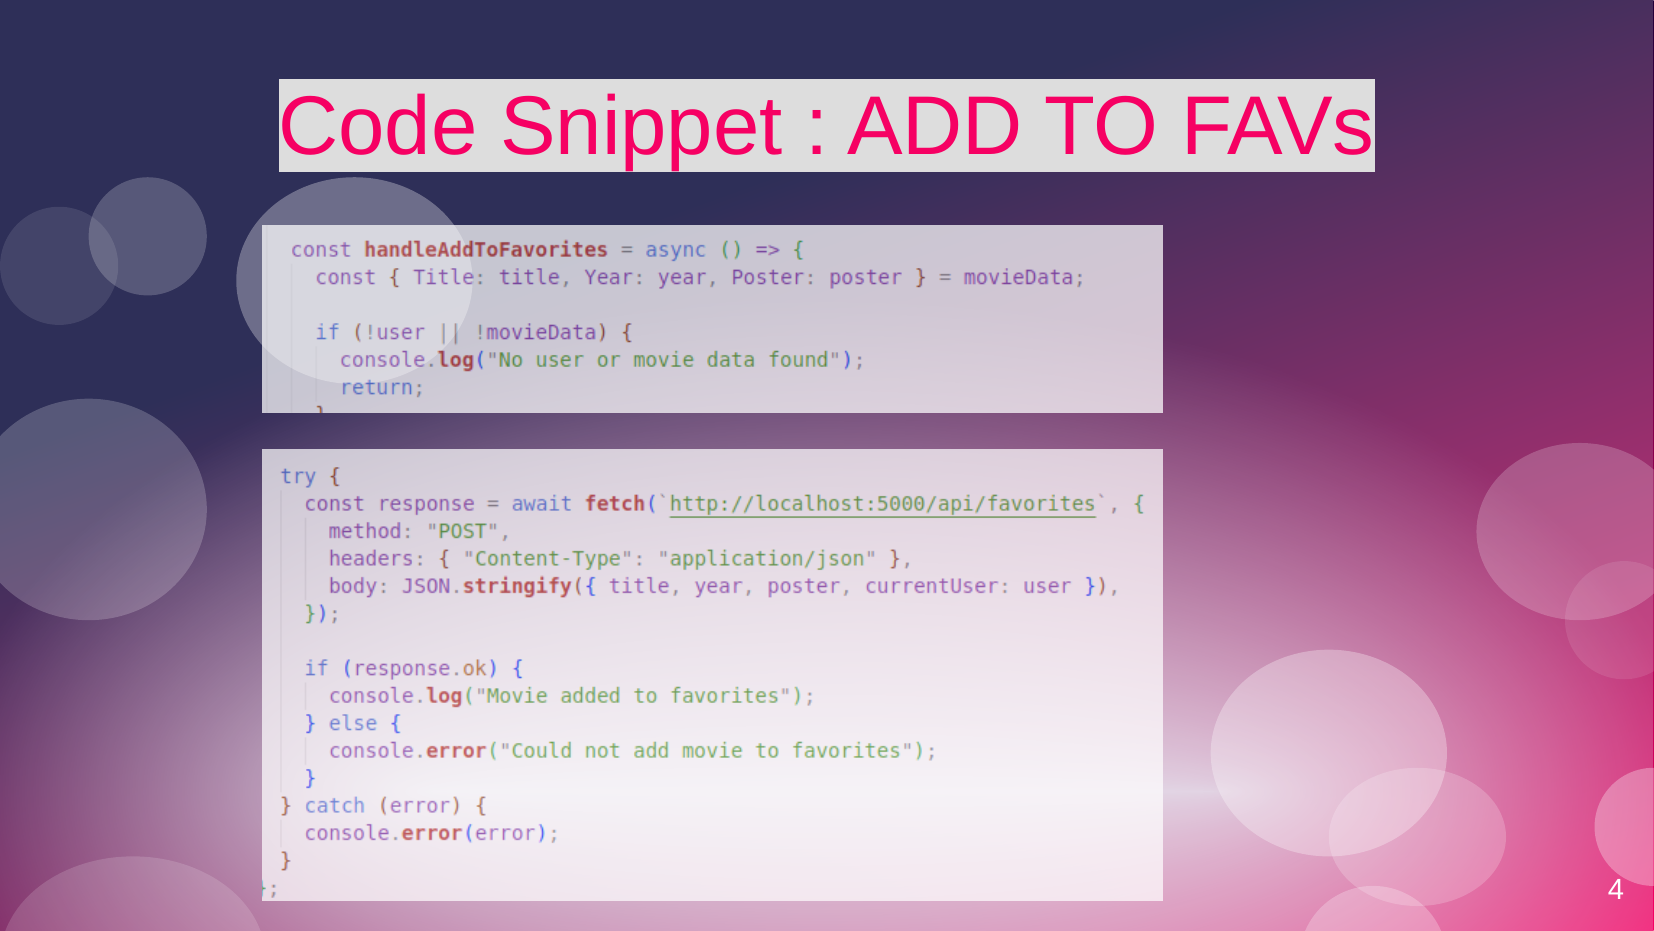

# Code Snippet : ADD TO FAVs